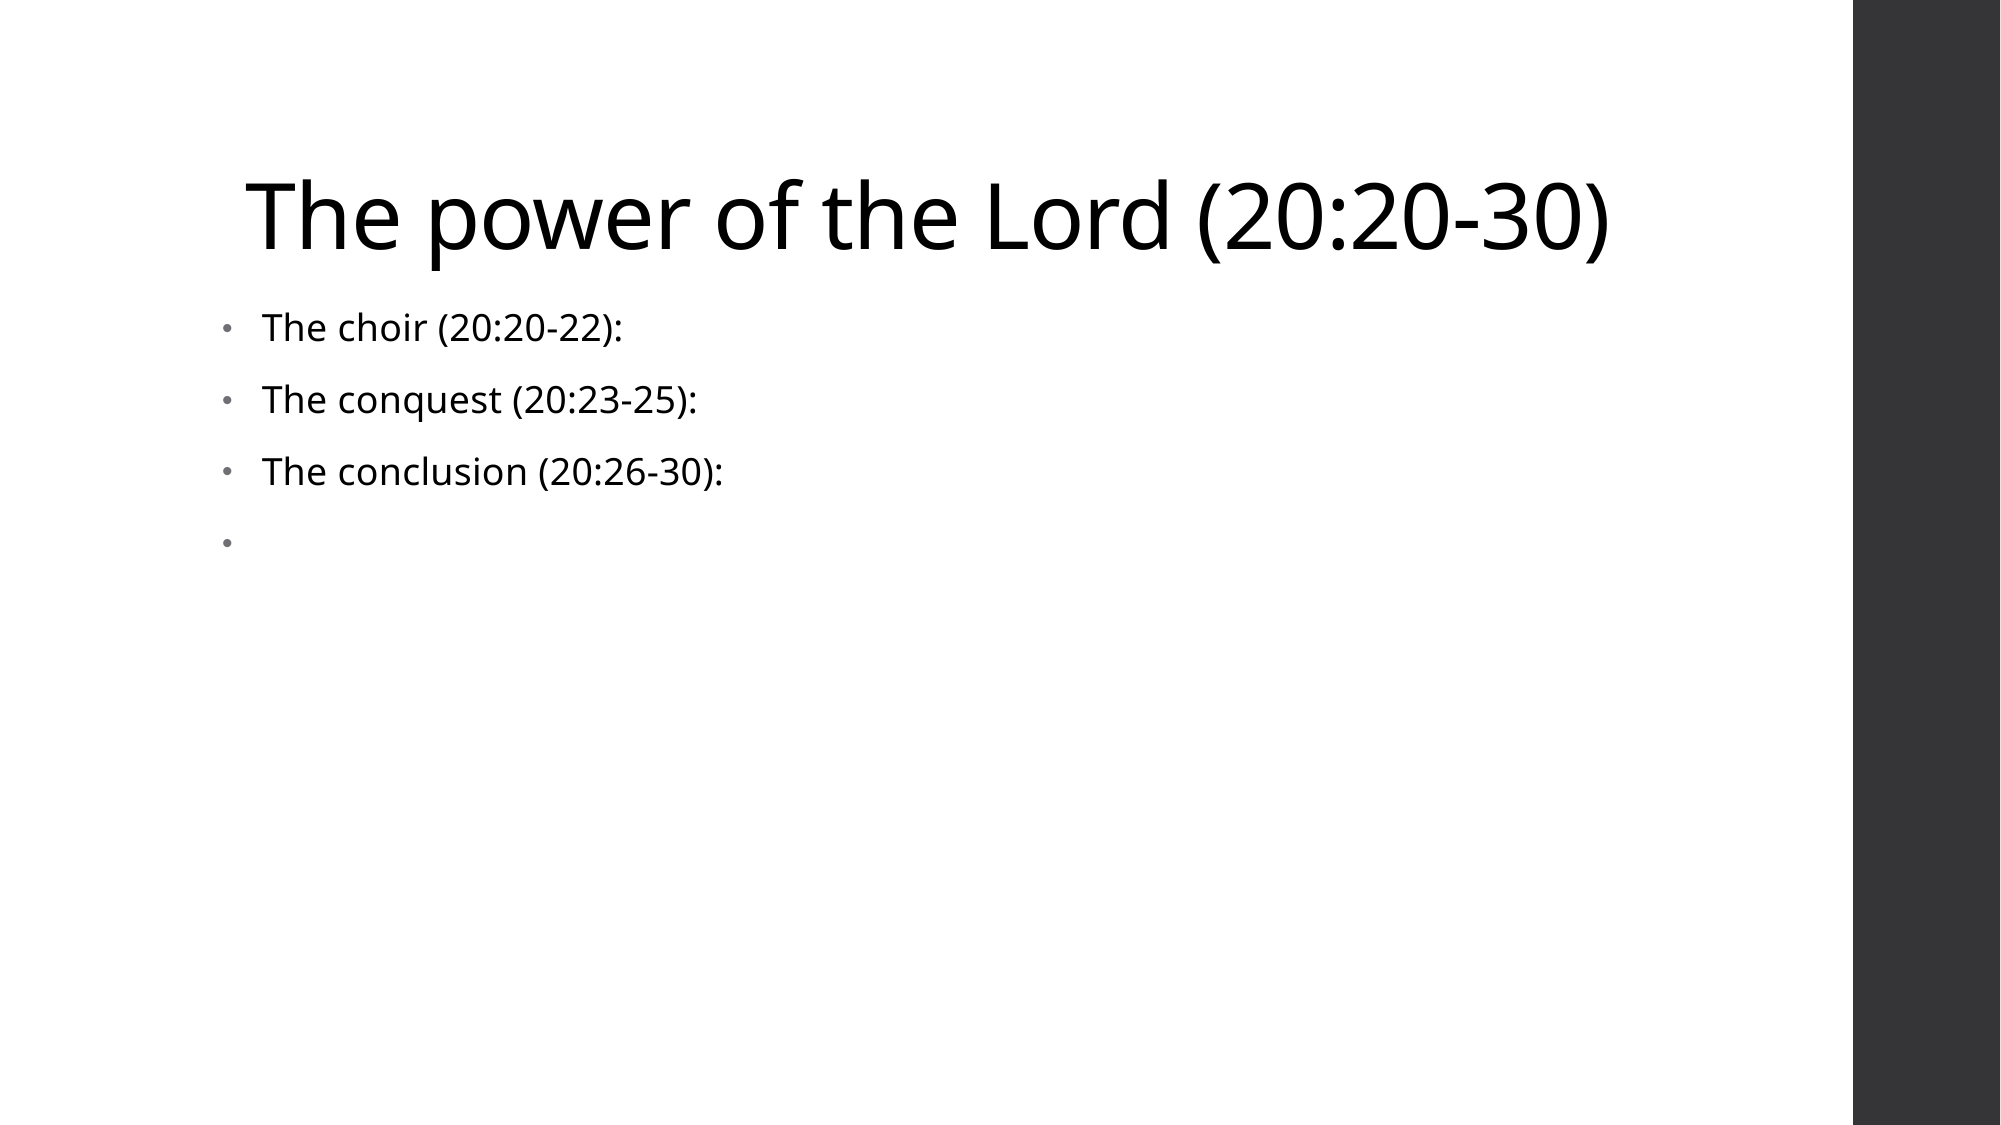

# The power of the Lord (20:20-30)
 The choir (20:20-22):
 The conquest (20:23-25):
 The conclusion (20:26-30):